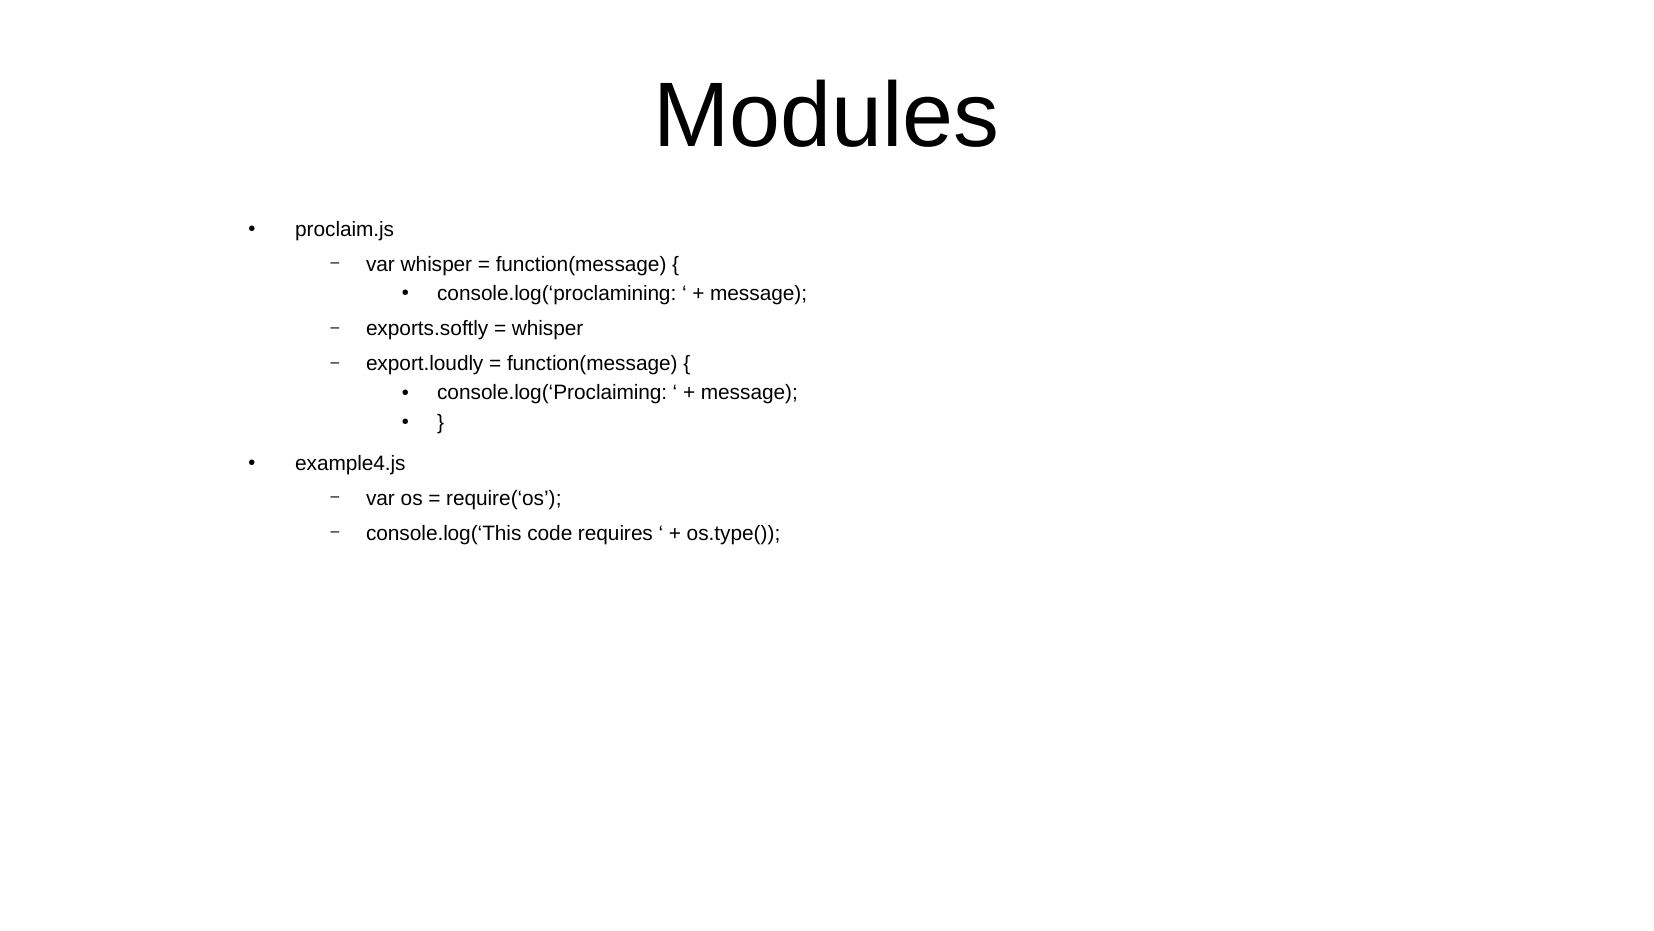

# Modules
proclaim.js
var whisper = function(message) {
console.log(‘proclamining: ‘ + message);
exports.softly = whisper
export.loudly = function(message) {
console.log(‘Proclaiming: ‘ + message);
}
example4.js
var os = require(‘os’);
console.log(‘This code requires ‘ + os.type());